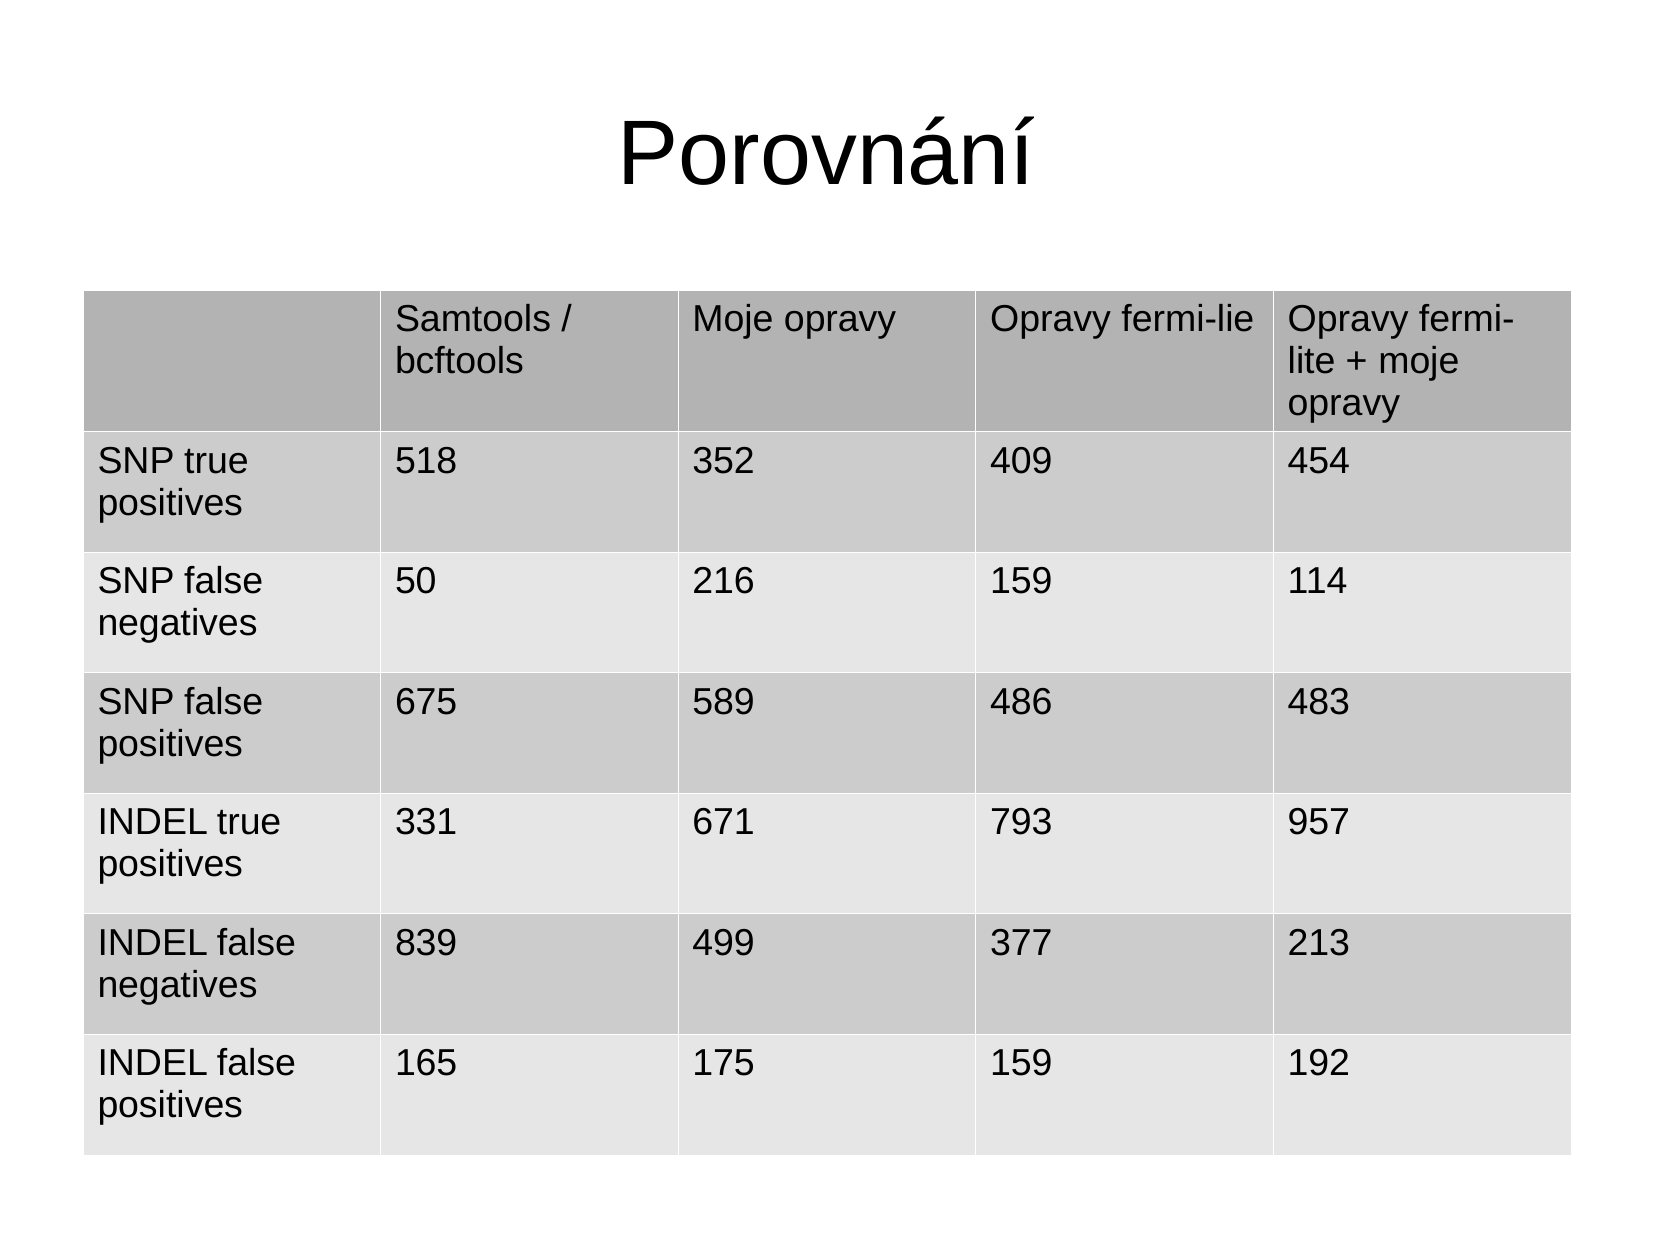

# Porovnání
| | Samtools / bcftools | Moje opravy | Opravy fermi-lie | Opravy fermi-lite + moje opravy |
| --- | --- | --- | --- | --- |
| SNP true positives | 518 | 352 | 409 | 454 |
| SNP false negatives | 50 | 216 | 159 | 114 |
| SNP false positives | 675 | 589 | 486 | 483 |
| INDEL true positives | 331 | 671 | 793 | 957 |
| INDEL false negatives | 839 | 499 | 377 | 213 |
| INDEL false positives | 165 | 175 | 159 | 192 |